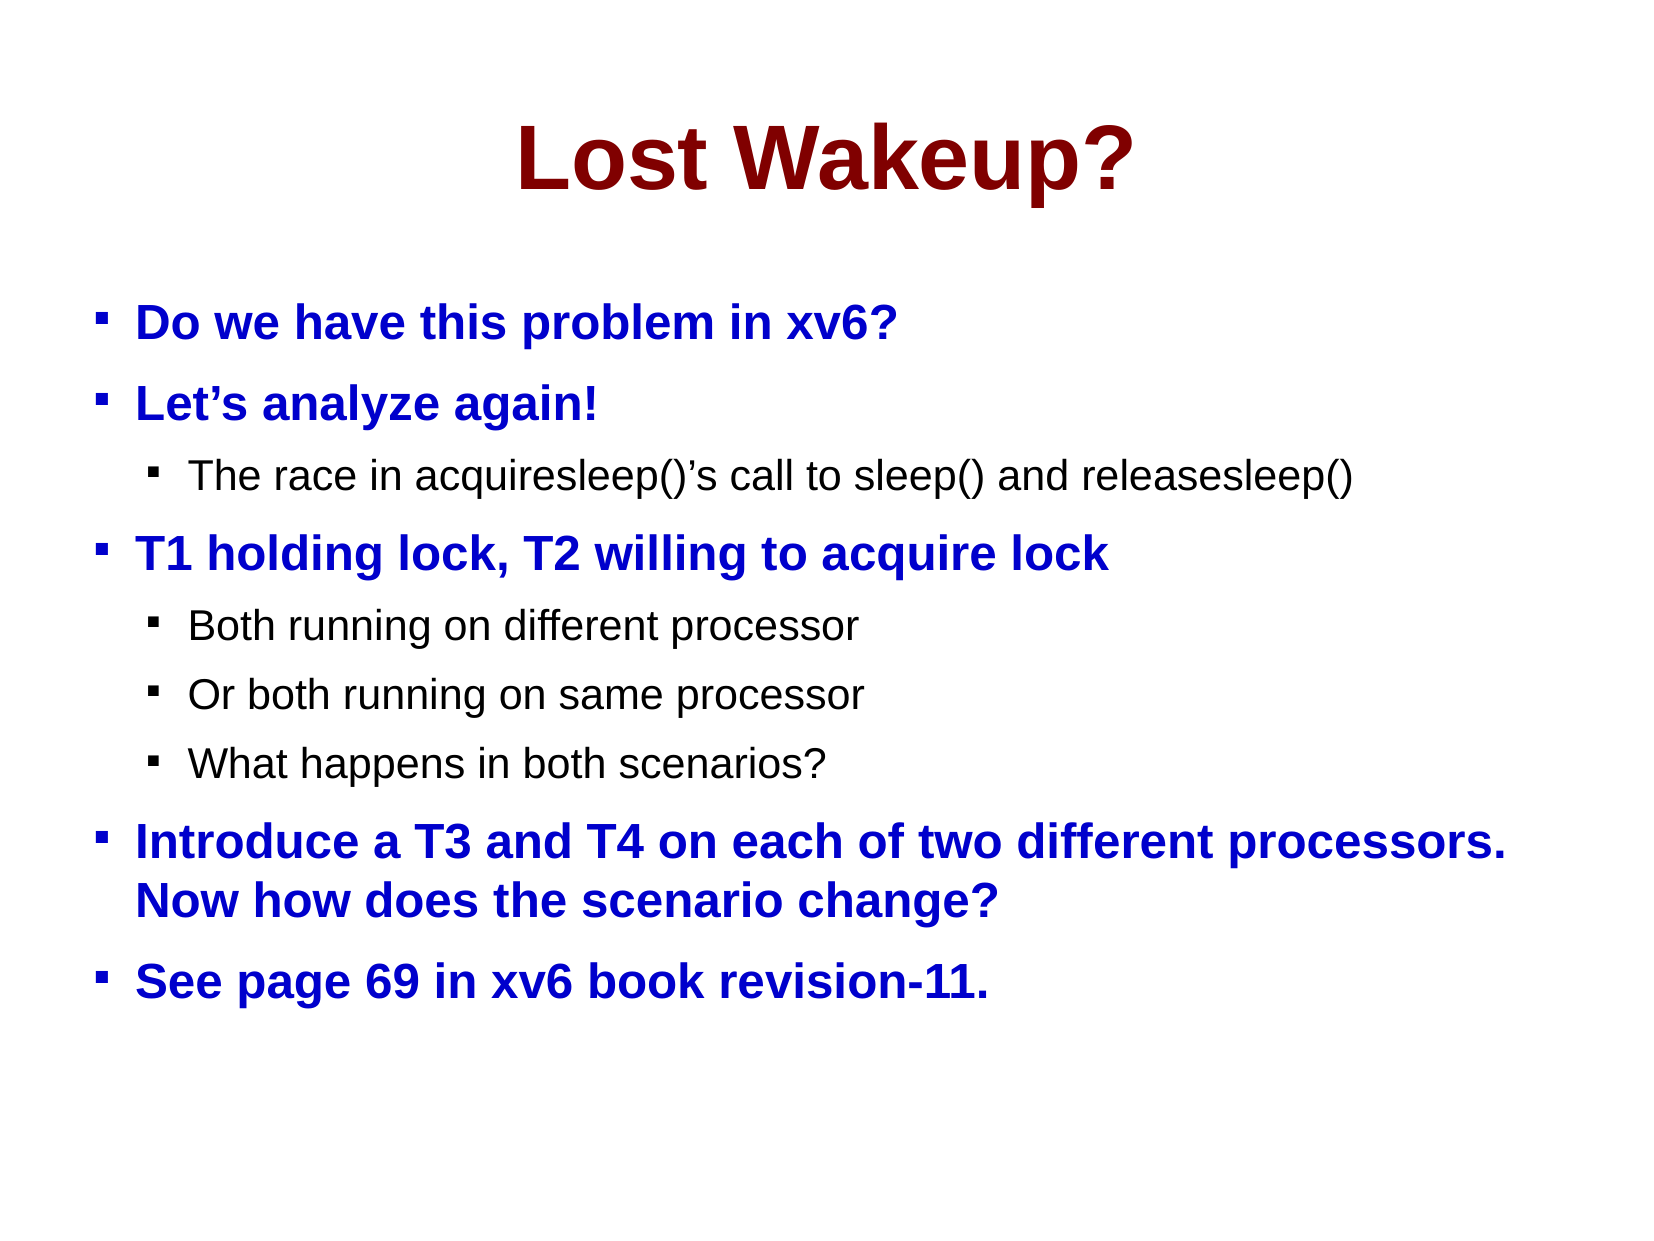

# Lost Wakeup?
Do we have this problem in xv6?
Let’s analyze again!
The race in acquiresleep()’s call to sleep() and releasesleep()
T1 holding lock, T2 willing to acquire lock
Both running on different processor
Or both running on same processor
What happens in both scenarios?
Introduce a T3 and T4 on each of two different processors. Now how does the scenario change?
See page 69 in xv6 book revision-11.